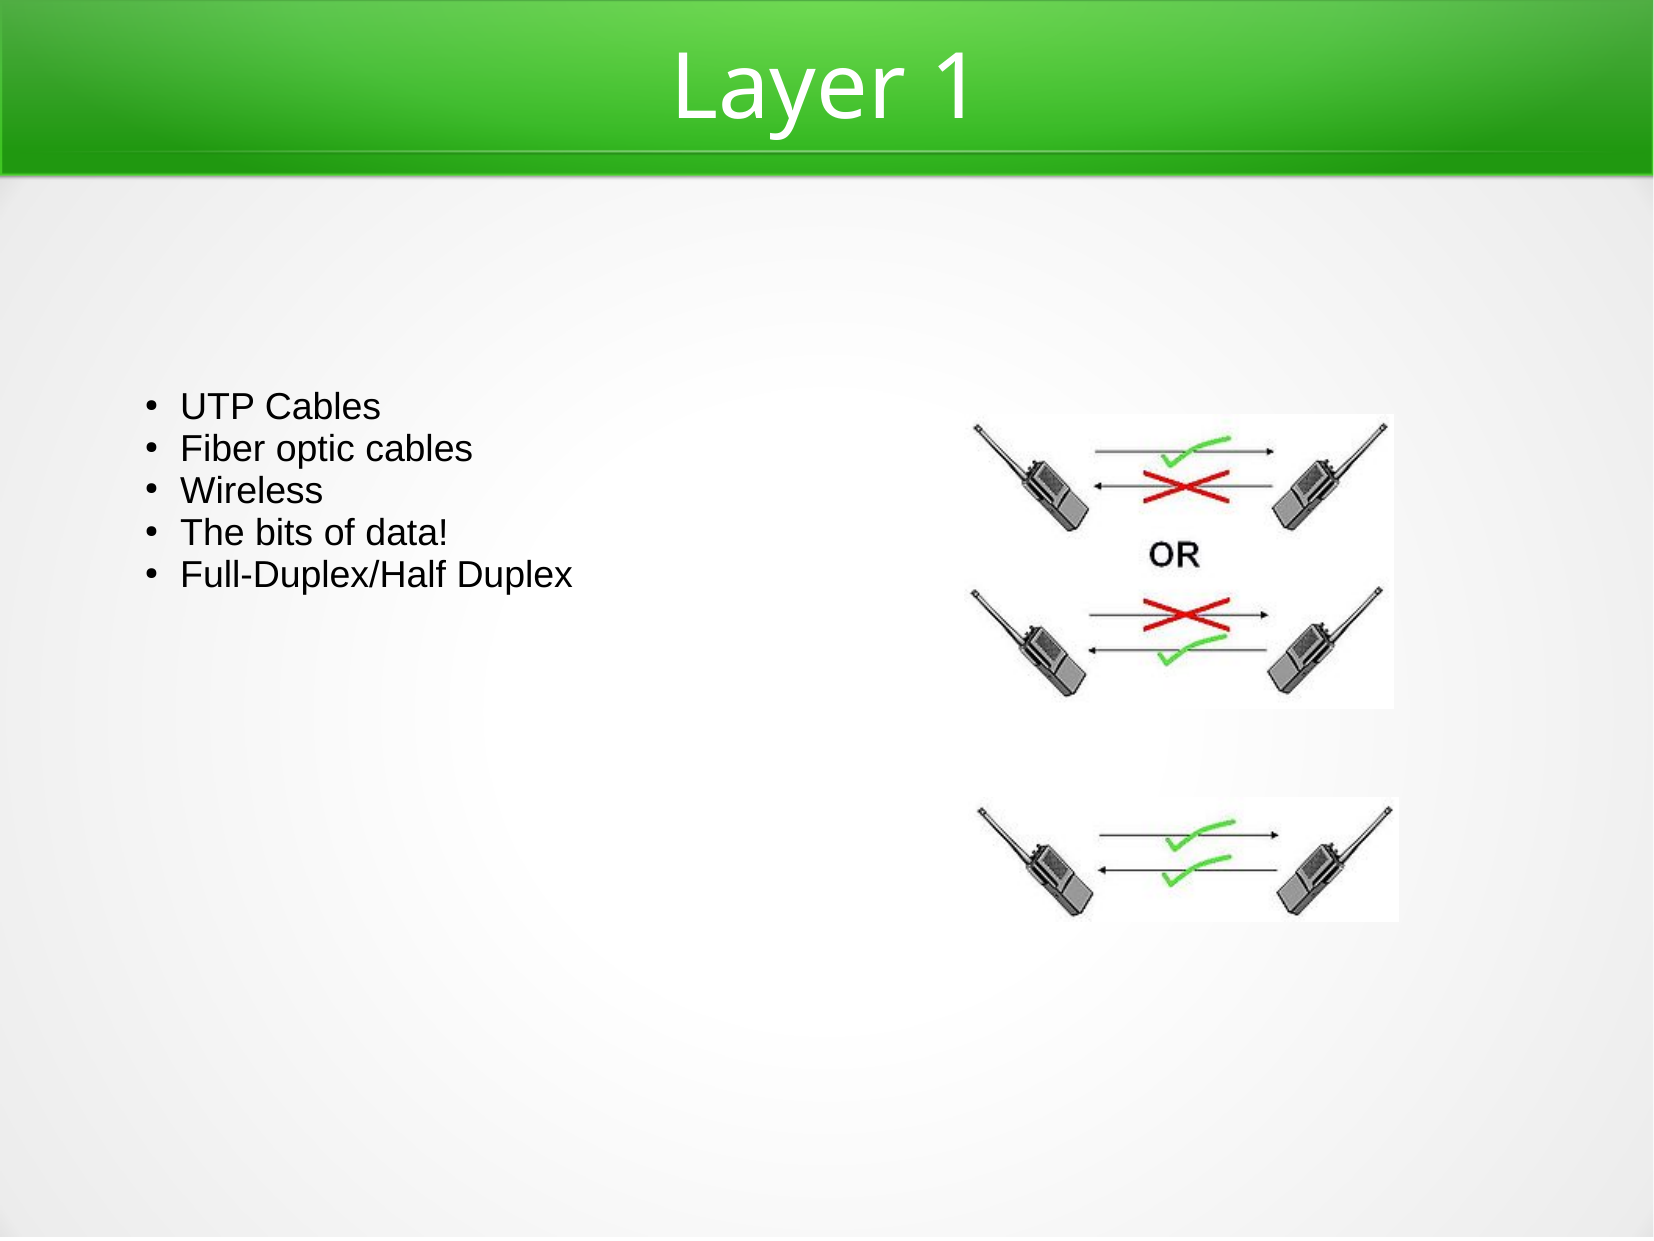

# Layer 1
UTP Cables
Fiber optic cables
Wireless
The bits of data!
Full-Duplex/Half Duplex